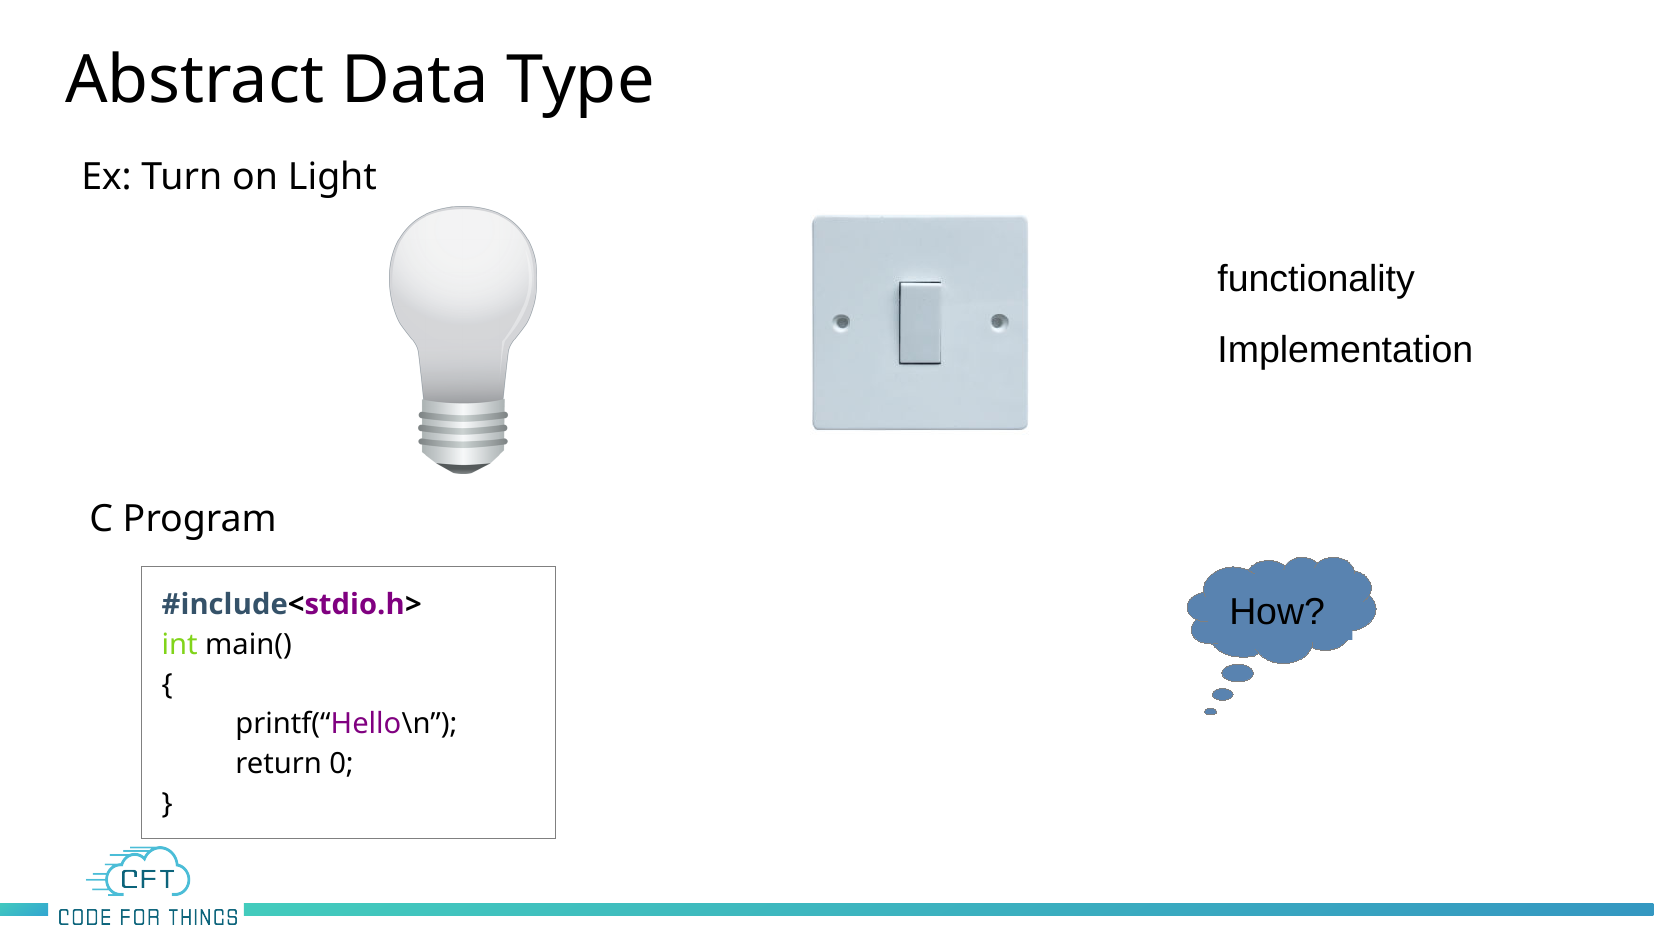

# Abstract Data Type
Ex: Turn on Light
functionality
Implementation
C Program
How?
#include<stdio.h>
int main()
{
	printf(“Hello\n”);
	return 0;
}
printf()